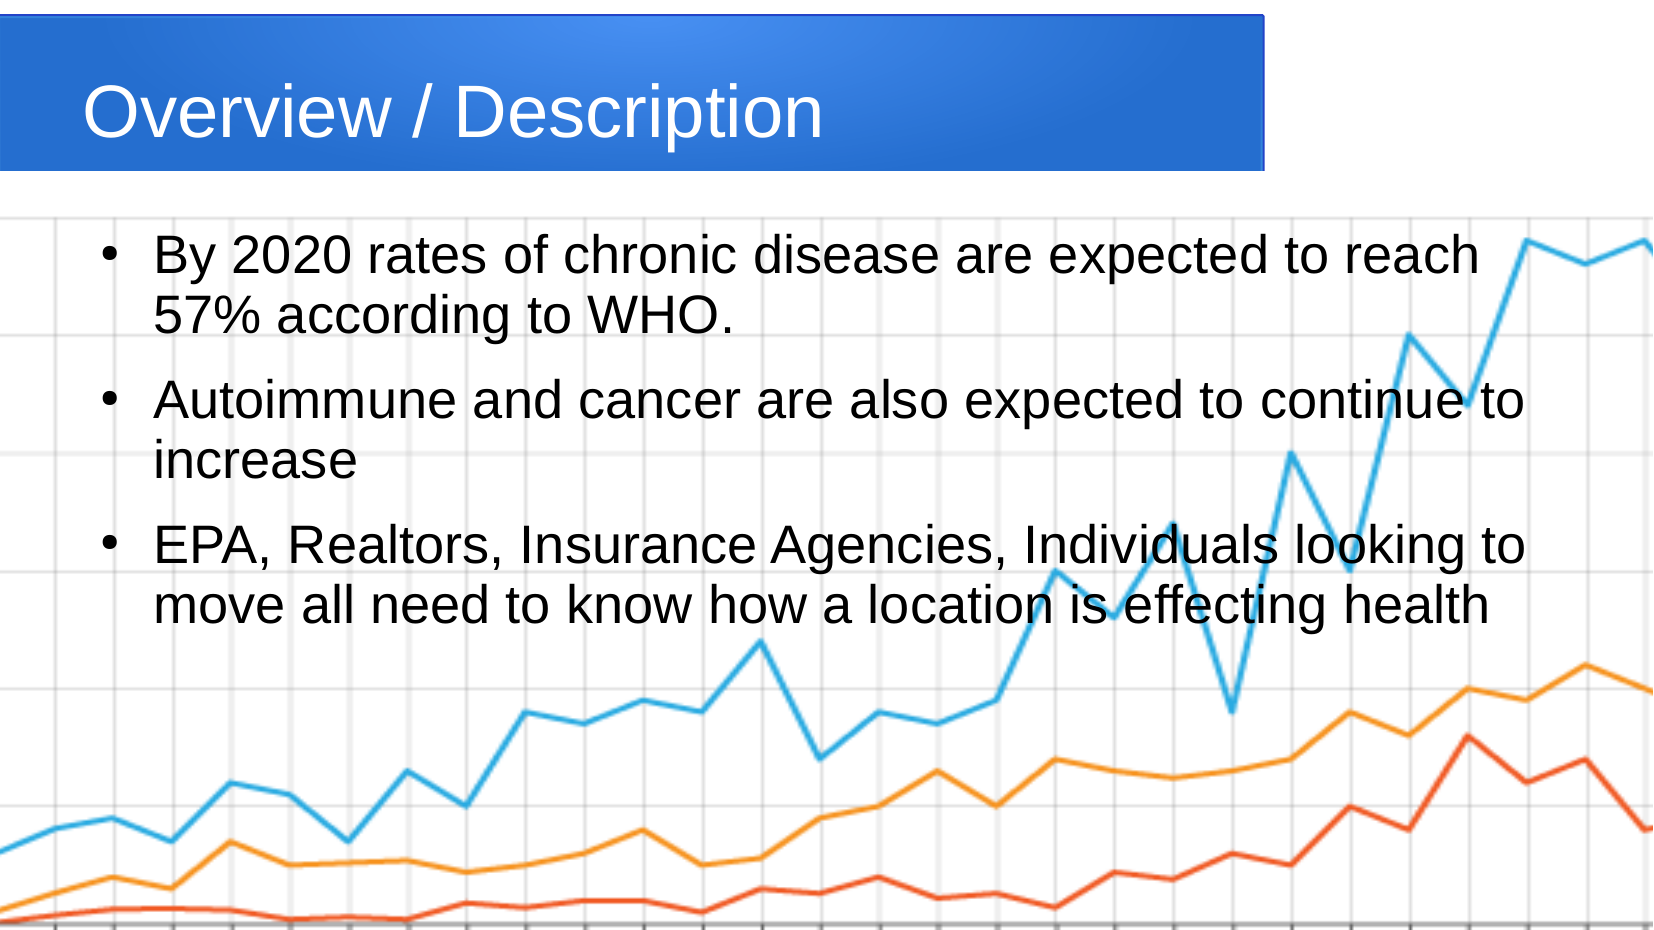

# Overview / Description
By 2020 rates of chronic disease are expected to reach 57% according to WHO.
Autoimmune and cancer are also expected to continue to increase
EPA, Realtors, Insurance Agencies, Individuals looking to move all need to know how a location is effecting health